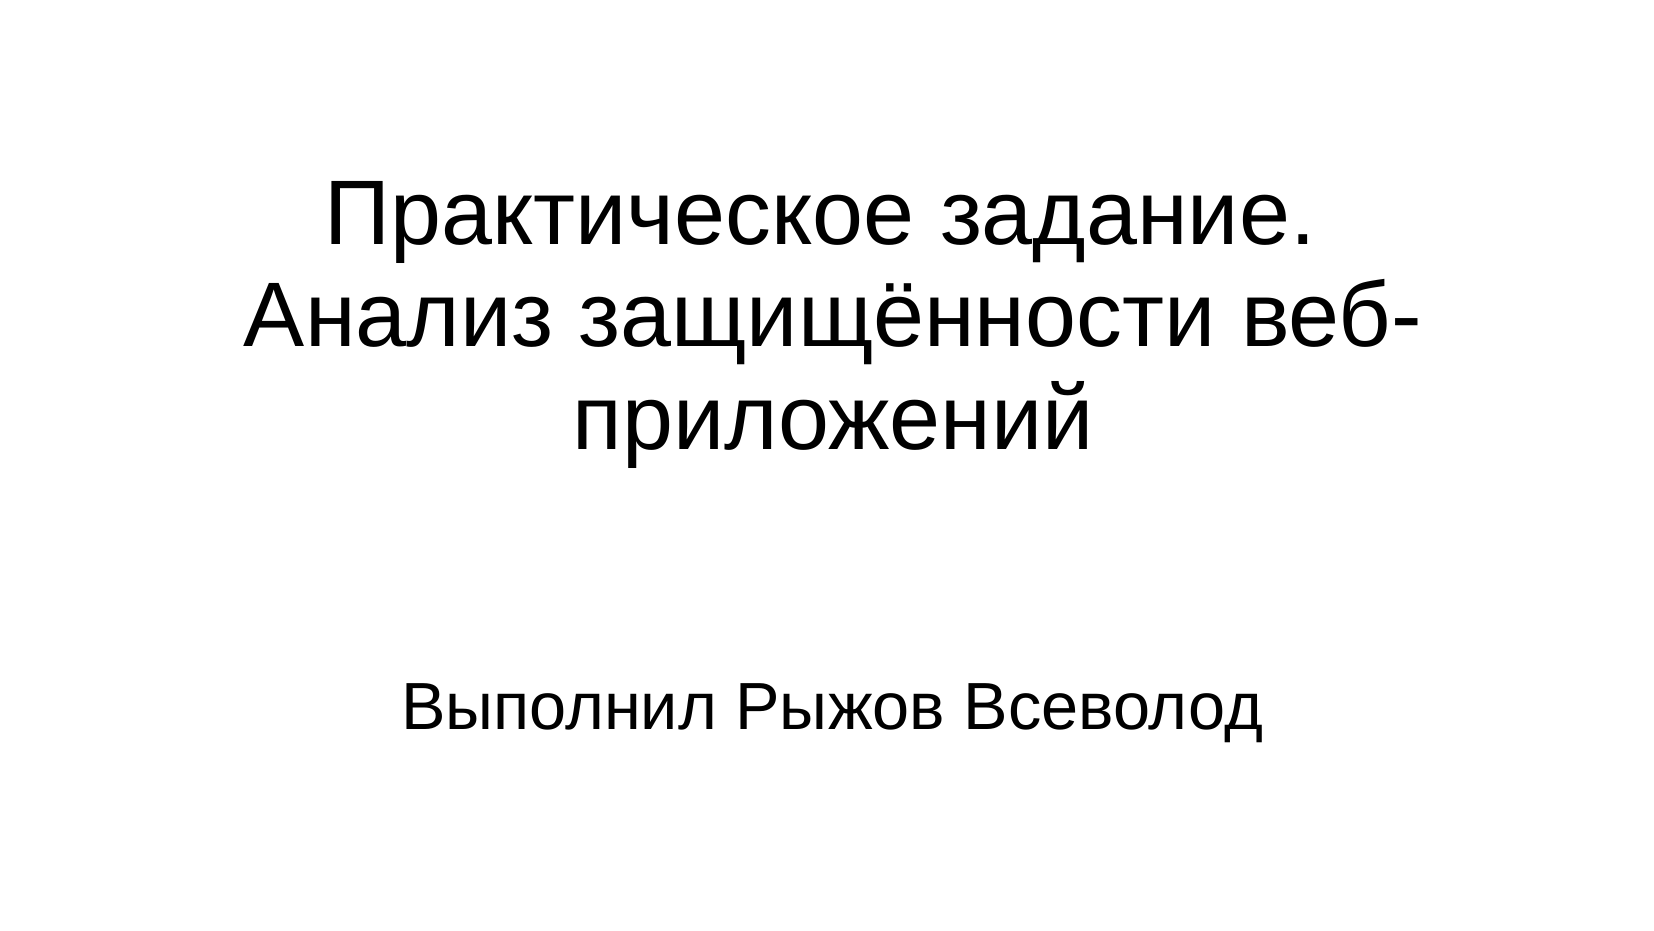

# Практическое задание. Анализ защищённости веб-приложений
Выполнил Рыжов Всеволод